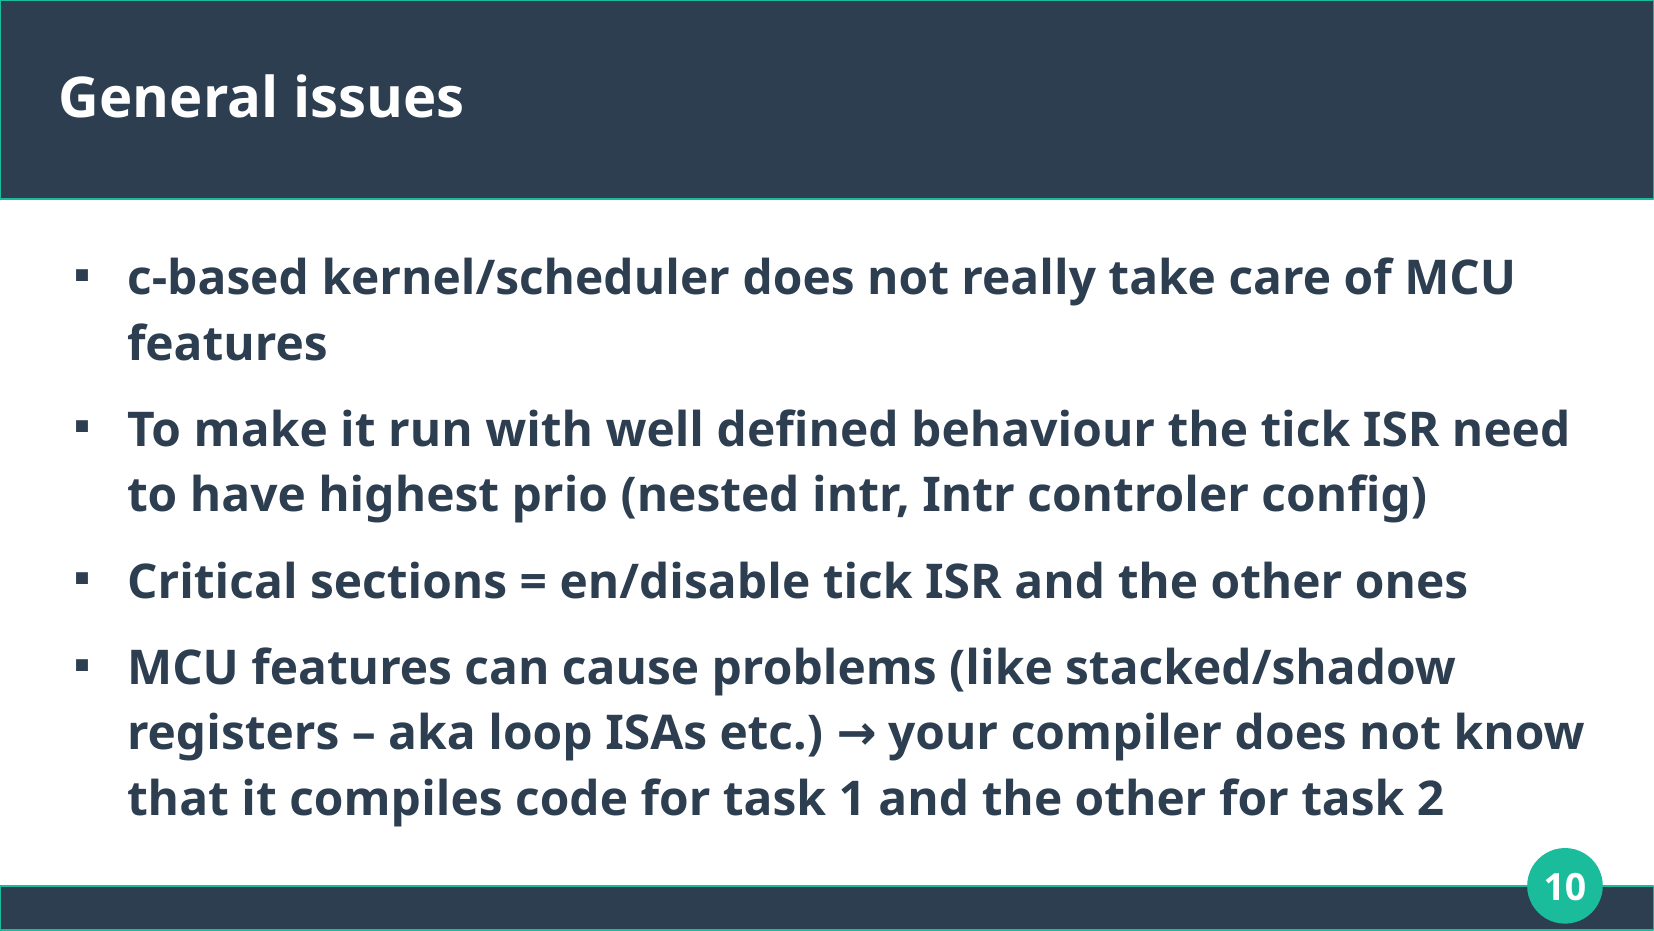

# General issues
c-based kernel/scheduler does not really take care of MCU features
To make it run with well defined behaviour the tick ISR need to have highest prio (nested intr, Intr controler config)
Critical sections = en/disable tick ISR and the other ones
MCU features can cause problems (like stacked/shadow registers – aka loop ISAs etc.) → your compiler does not know that it compiles code for task 1 and the other for task 2
10